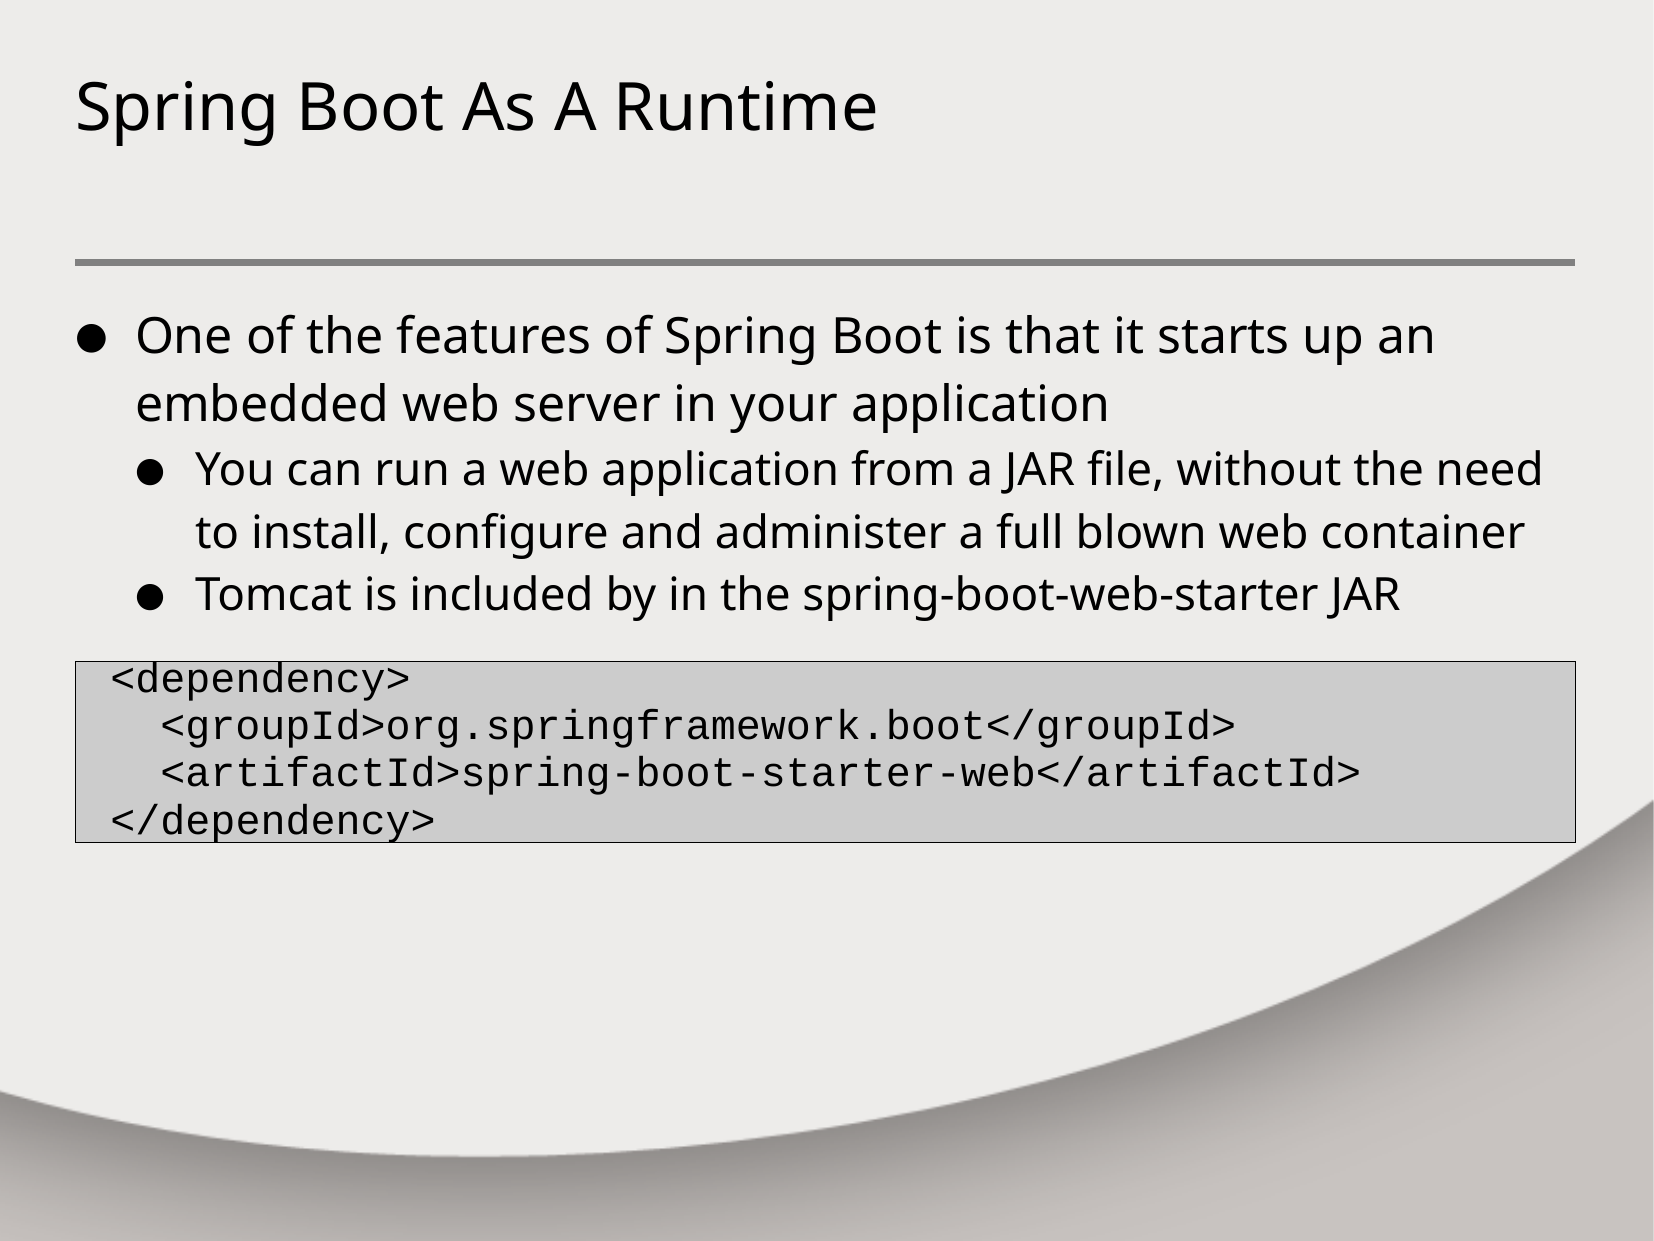

# Spring Boot As A Runtime
One of the features of Spring Boot is that it starts up an embedded web server in your application
You can run a web application from a JAR file, without the need to install, configure and administer a full blown web container
Tomcat is included by in the spring-boot-web-starter JAR
<dependency>
 <groupId>org.springframework.boot</groupId>
 <artifactId>spring-boot-starter-web</artifactId>
</dependency>